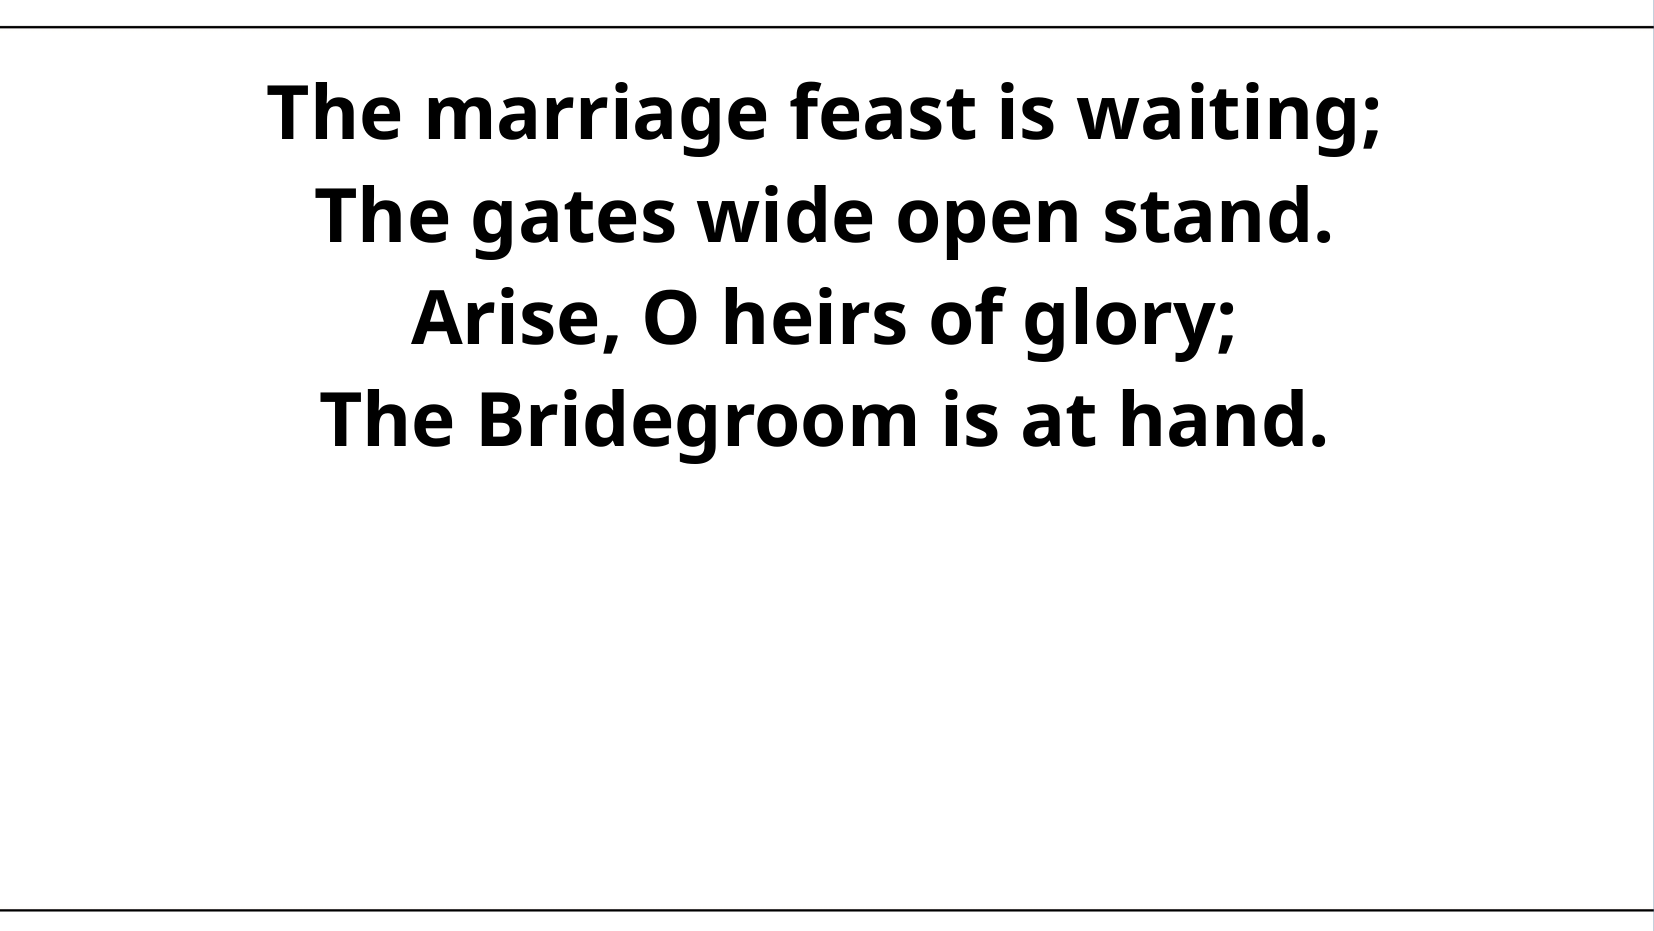

The marriage feast is waiting;
The gates wide open stand.
Arise, O heirs of glory;
The Bridegroom is at hand.